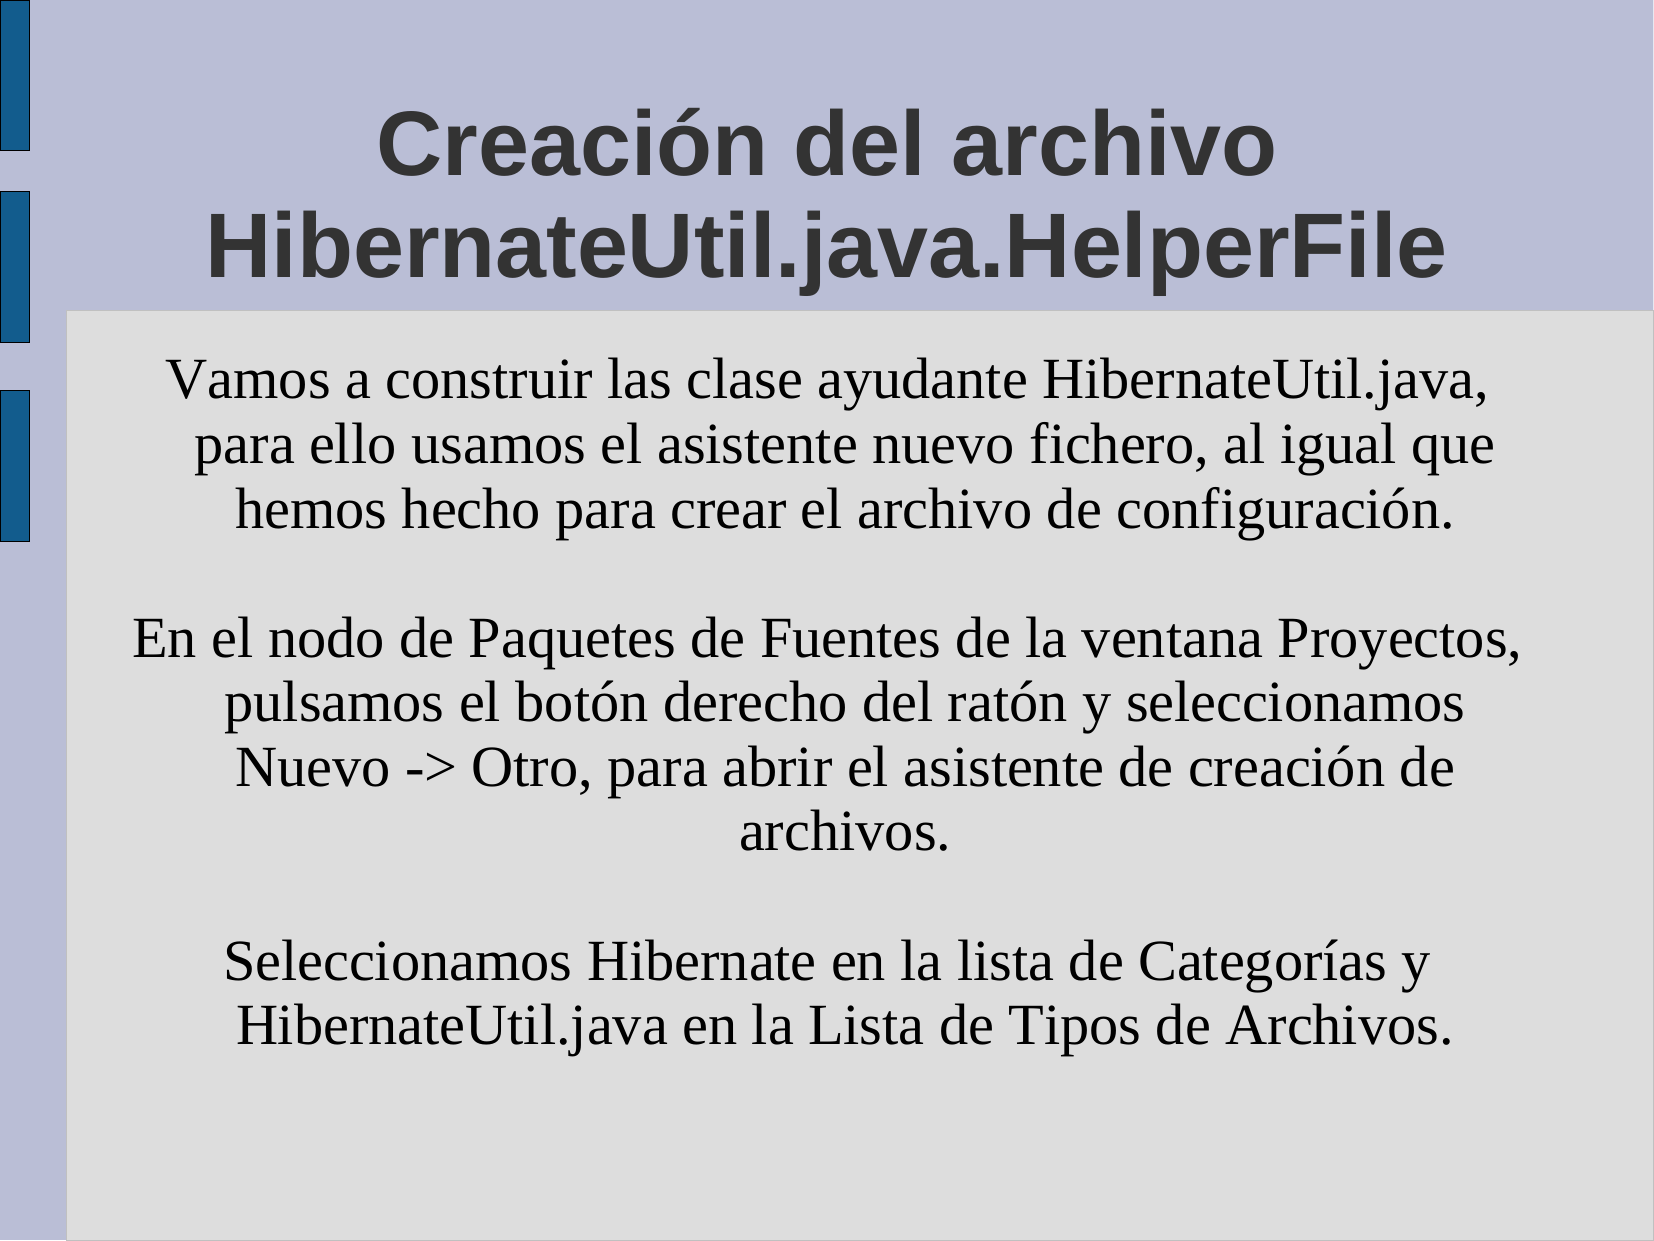

# Creación del archivo HibernateUtil.java.HelperFile
Vamos a construir las clase ayudante HibernateUtil.java, para ello usamos el asistente nuevo fichero, al igual que hemos hecho para crear el archivo de configuración.
En el nodo de Paquetes de Fuentes de la ventana Proyectos, pulsamos el botón derecho del ratón y seleccionamos Nuevo -> Otro, para abrir el asistente de creación de archivos.
Seleccionamos Hibernate en la lista de Categorías y HibernateUtil.java en la Lista de Tipos de Archivos.